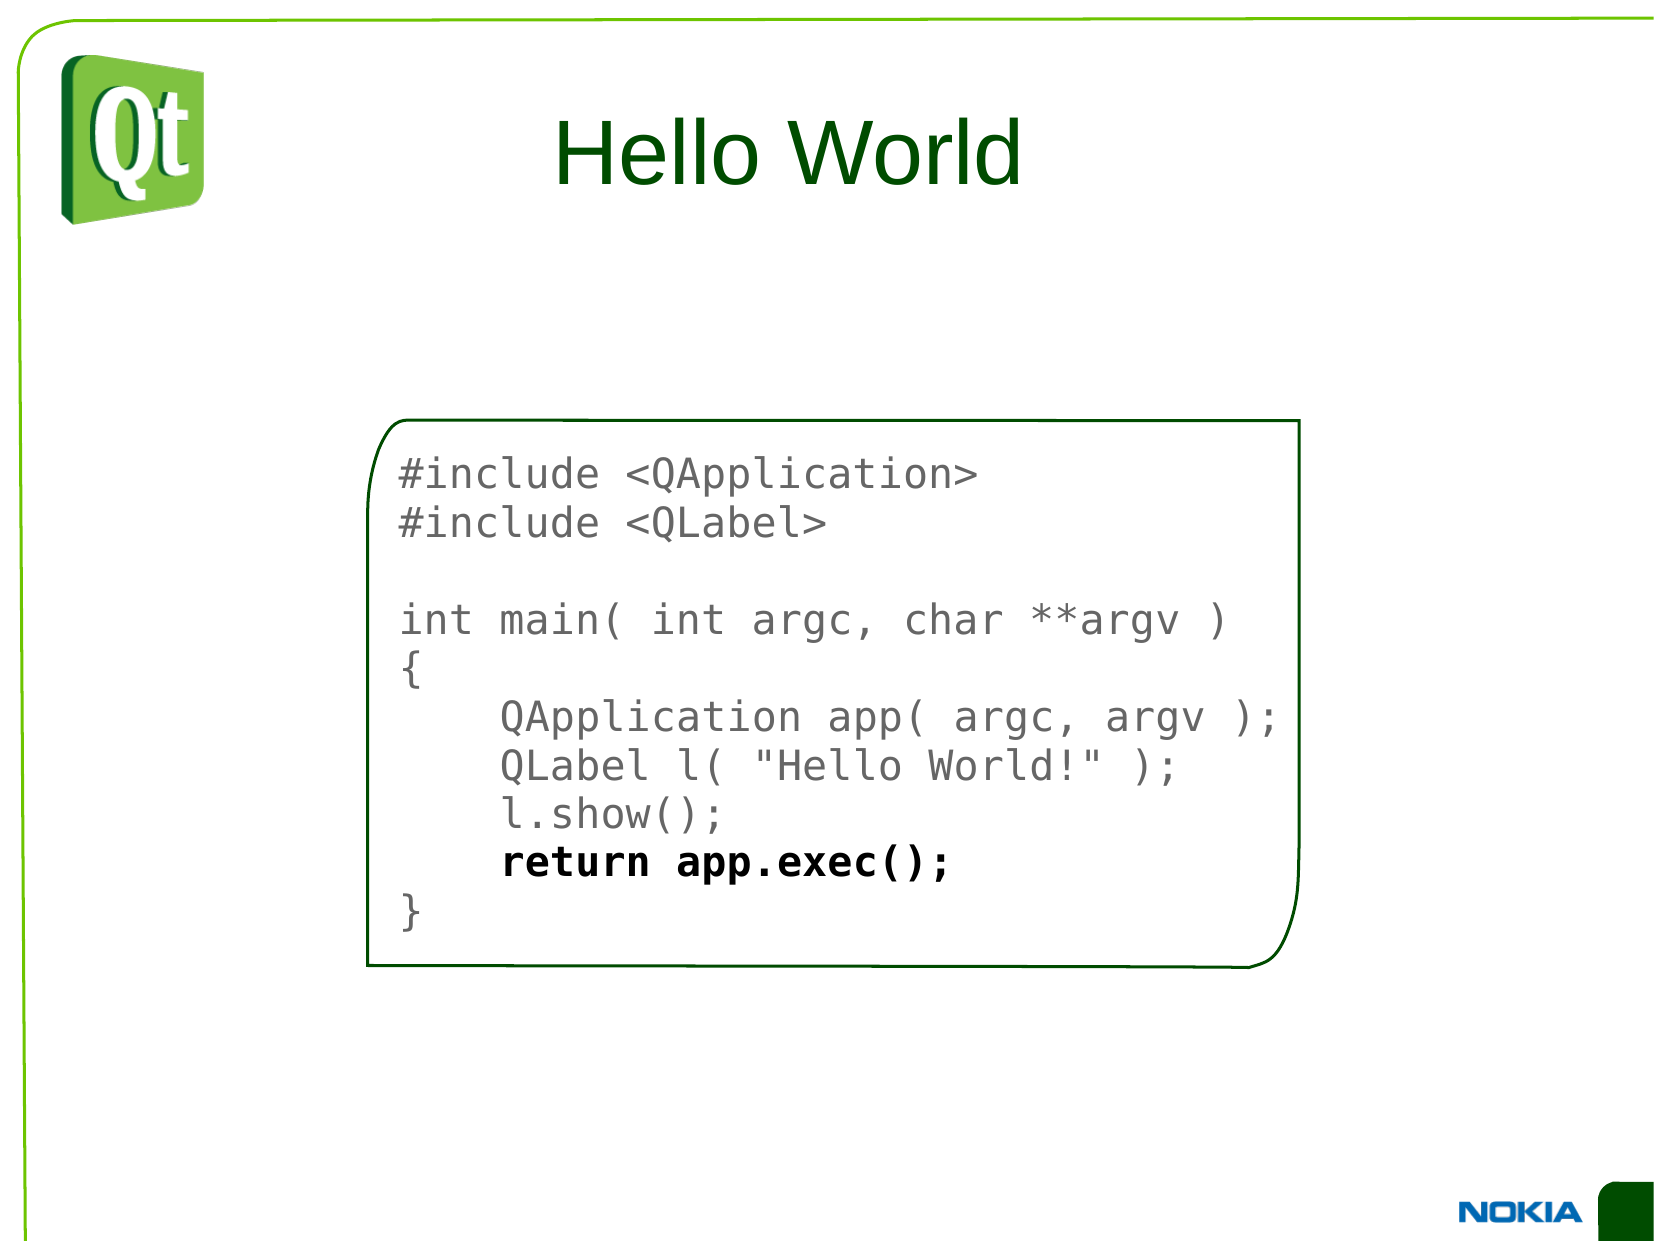

# Hello World
#include <QApplication>
#include <QLabel>
int main( int argc, char **argv )
{
 QApplication app( argc, argv );
 QLabel l( "Hello World!" );
 l.show();
 return app.exec();
}